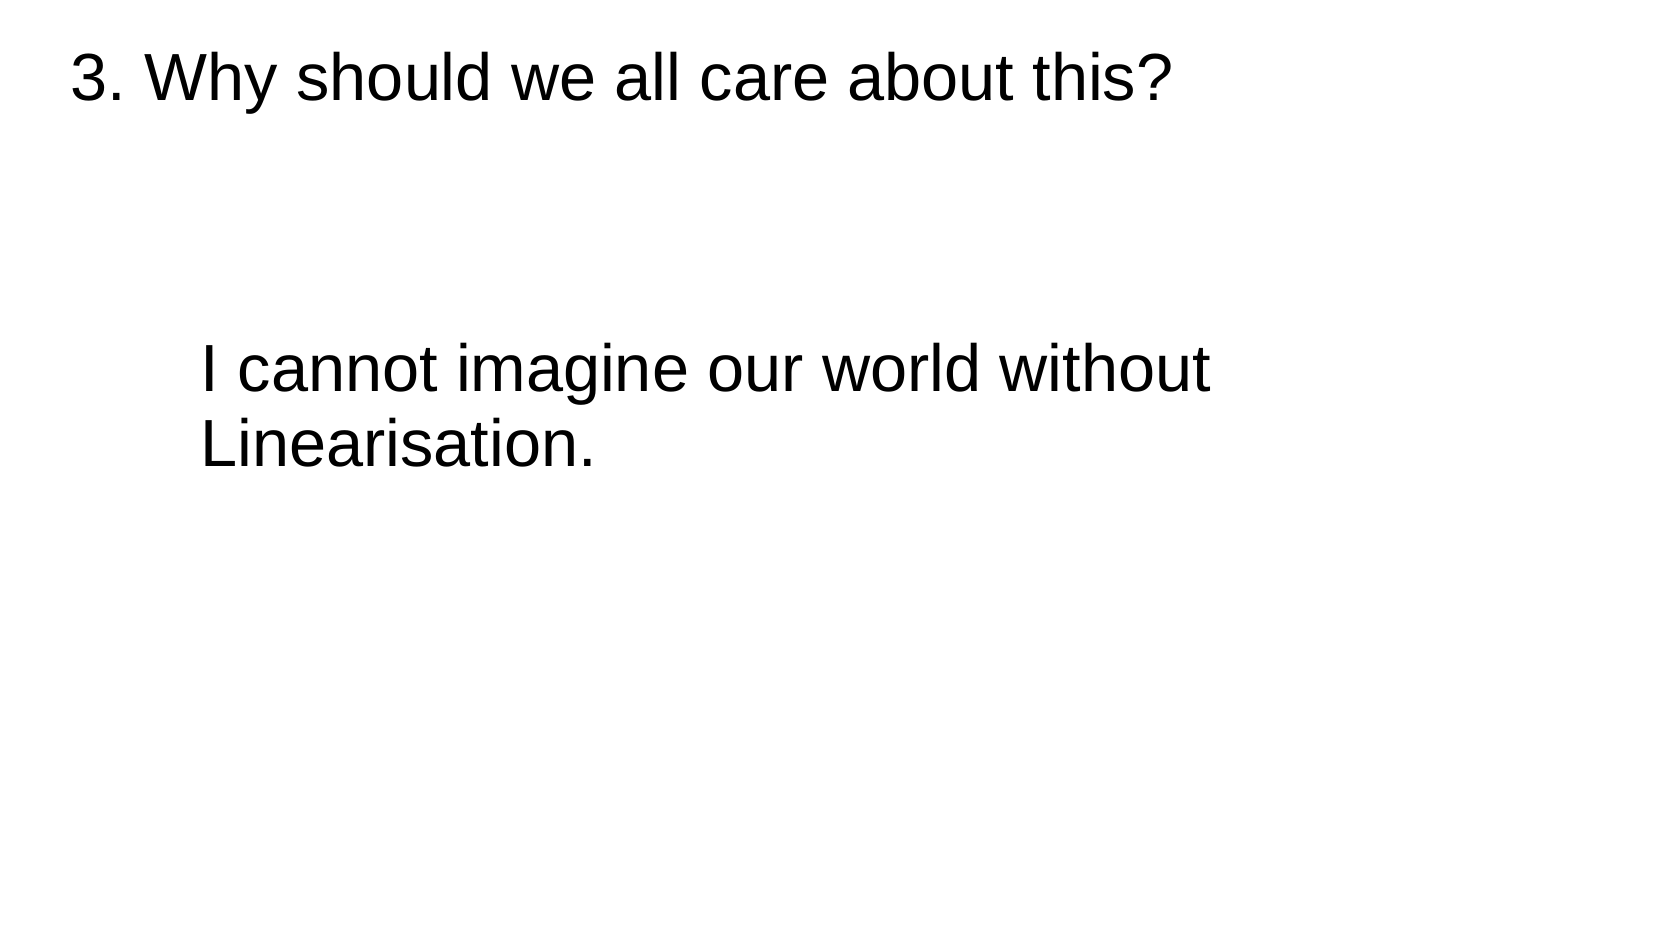

# 3. Why should we all care about this?
I cannot imagine our world without Linearisation.